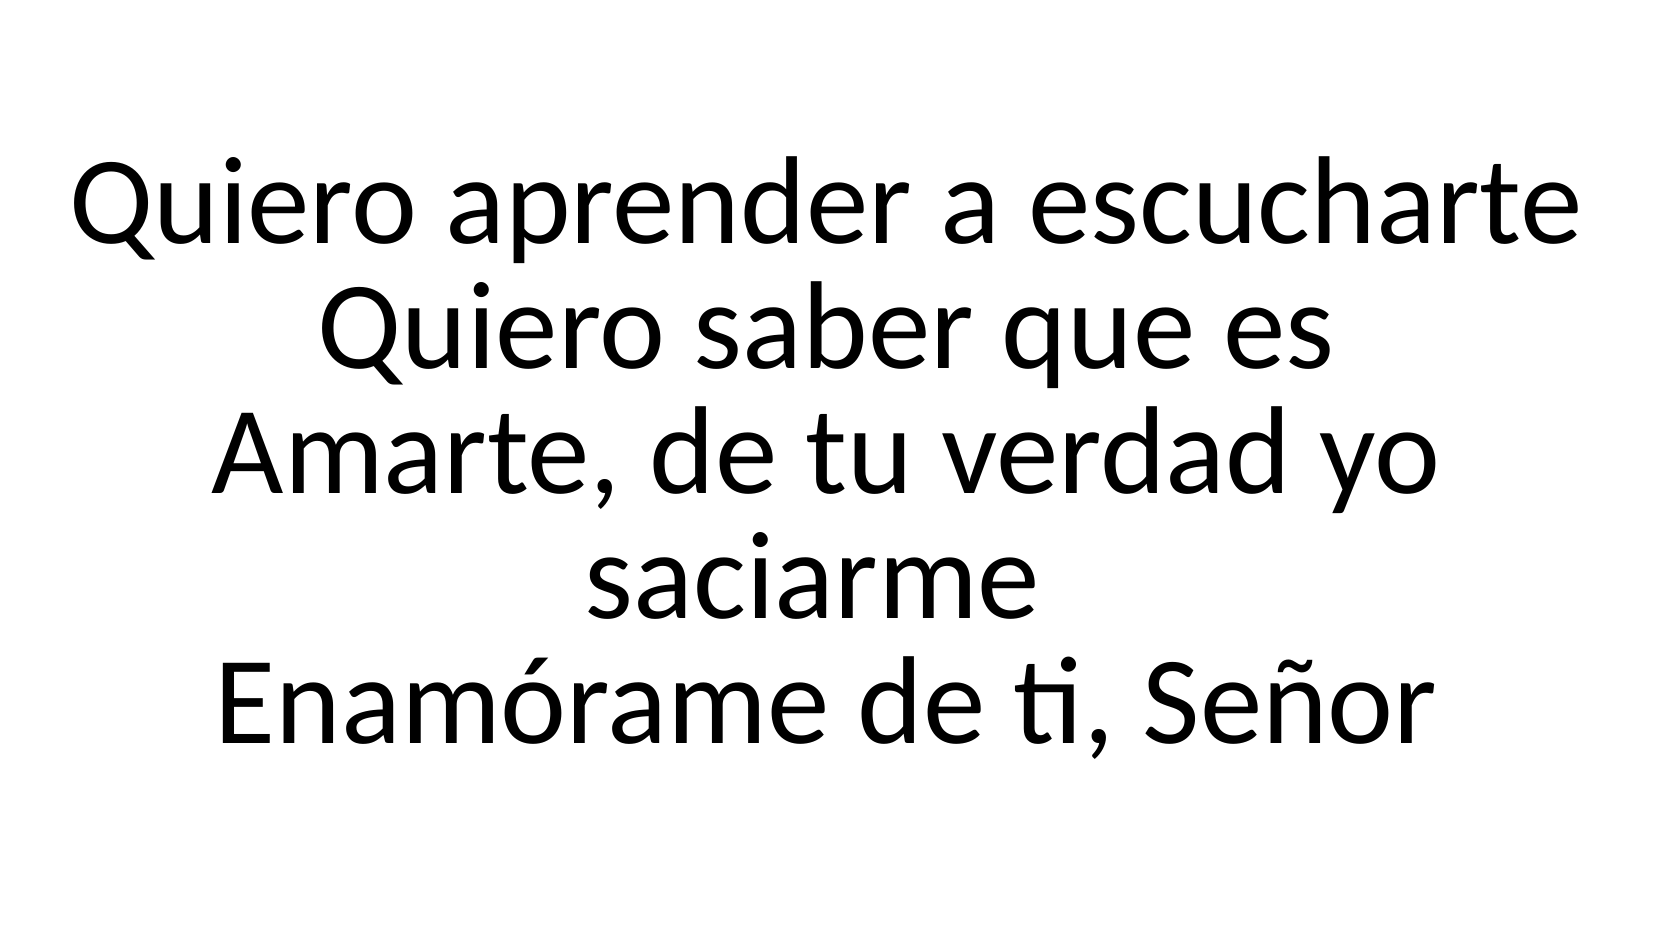

# Quiero aprender a escucharte Quiero saber que es Amarte, de tu verdad yo saciarme Enamórame de ti, Señor